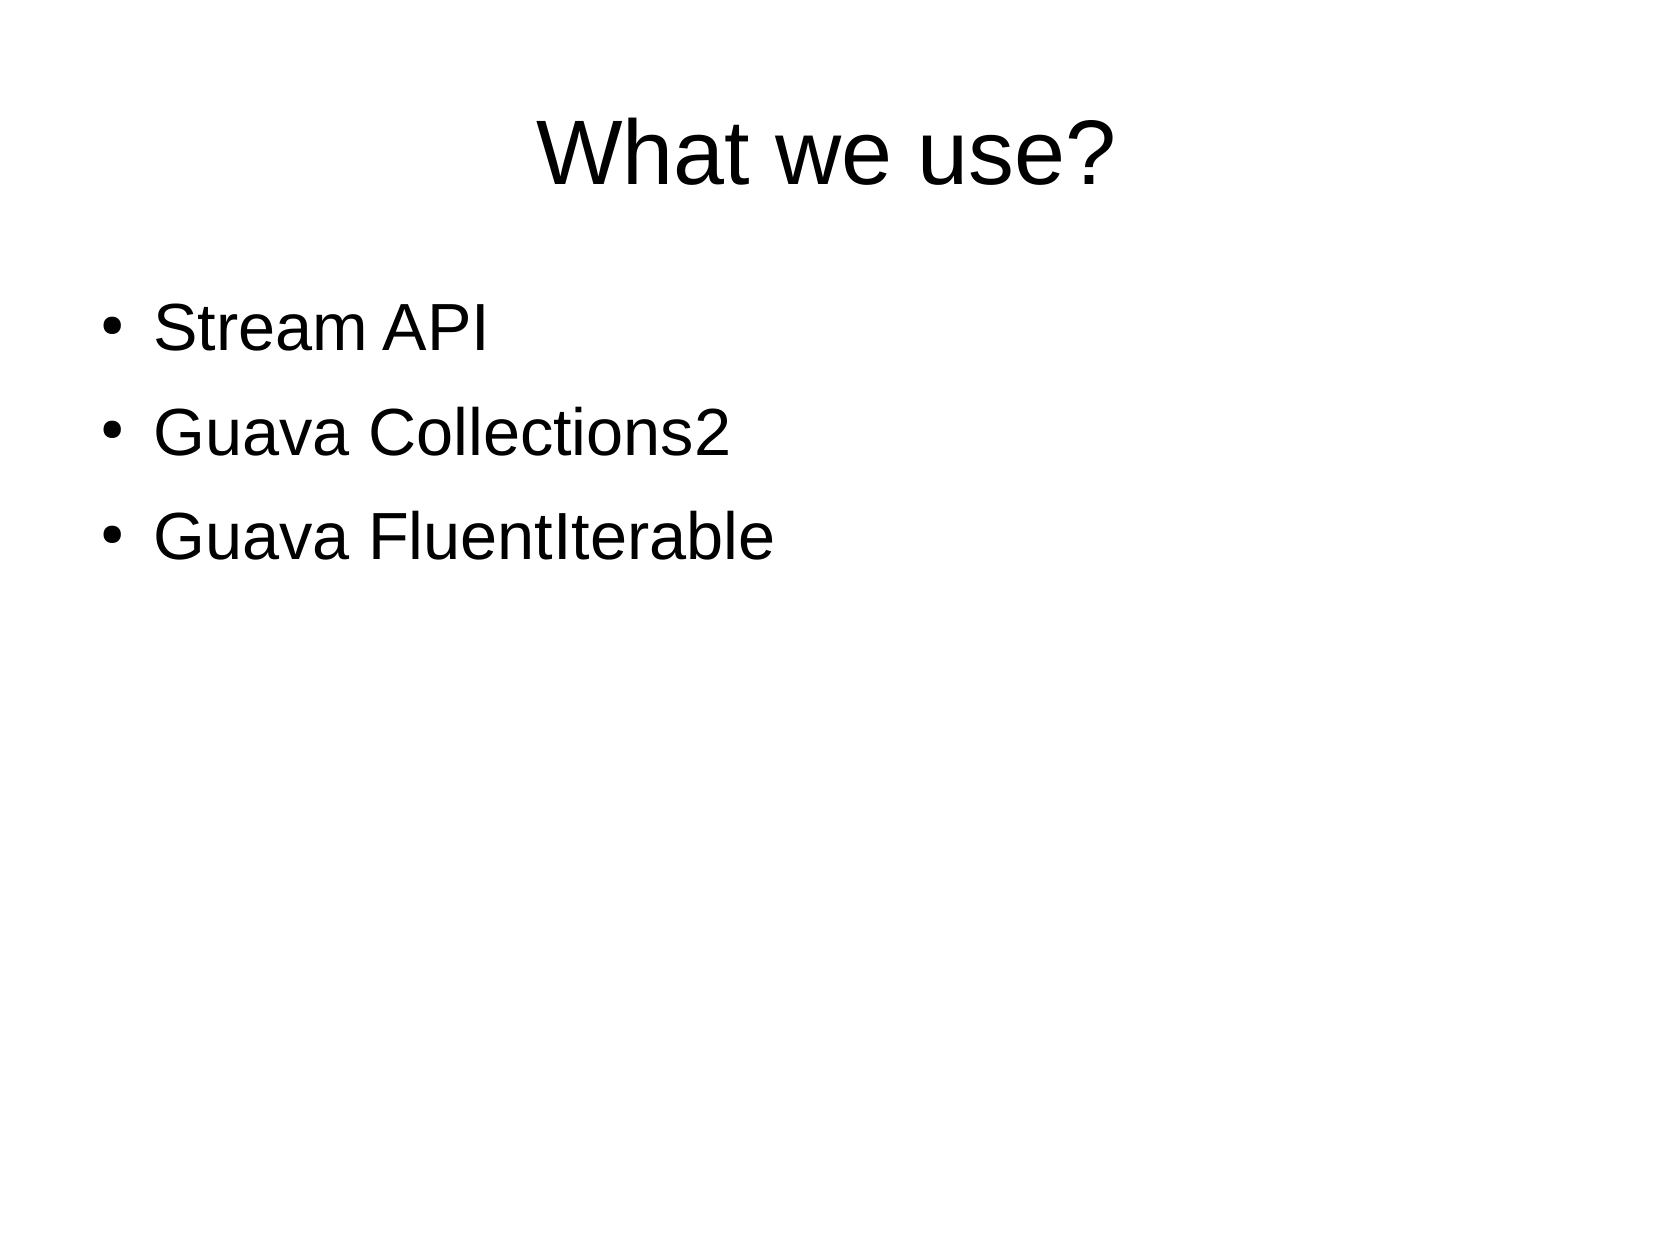

# What we use?
Stream API
Guava Collections2
Guava FluentIterable